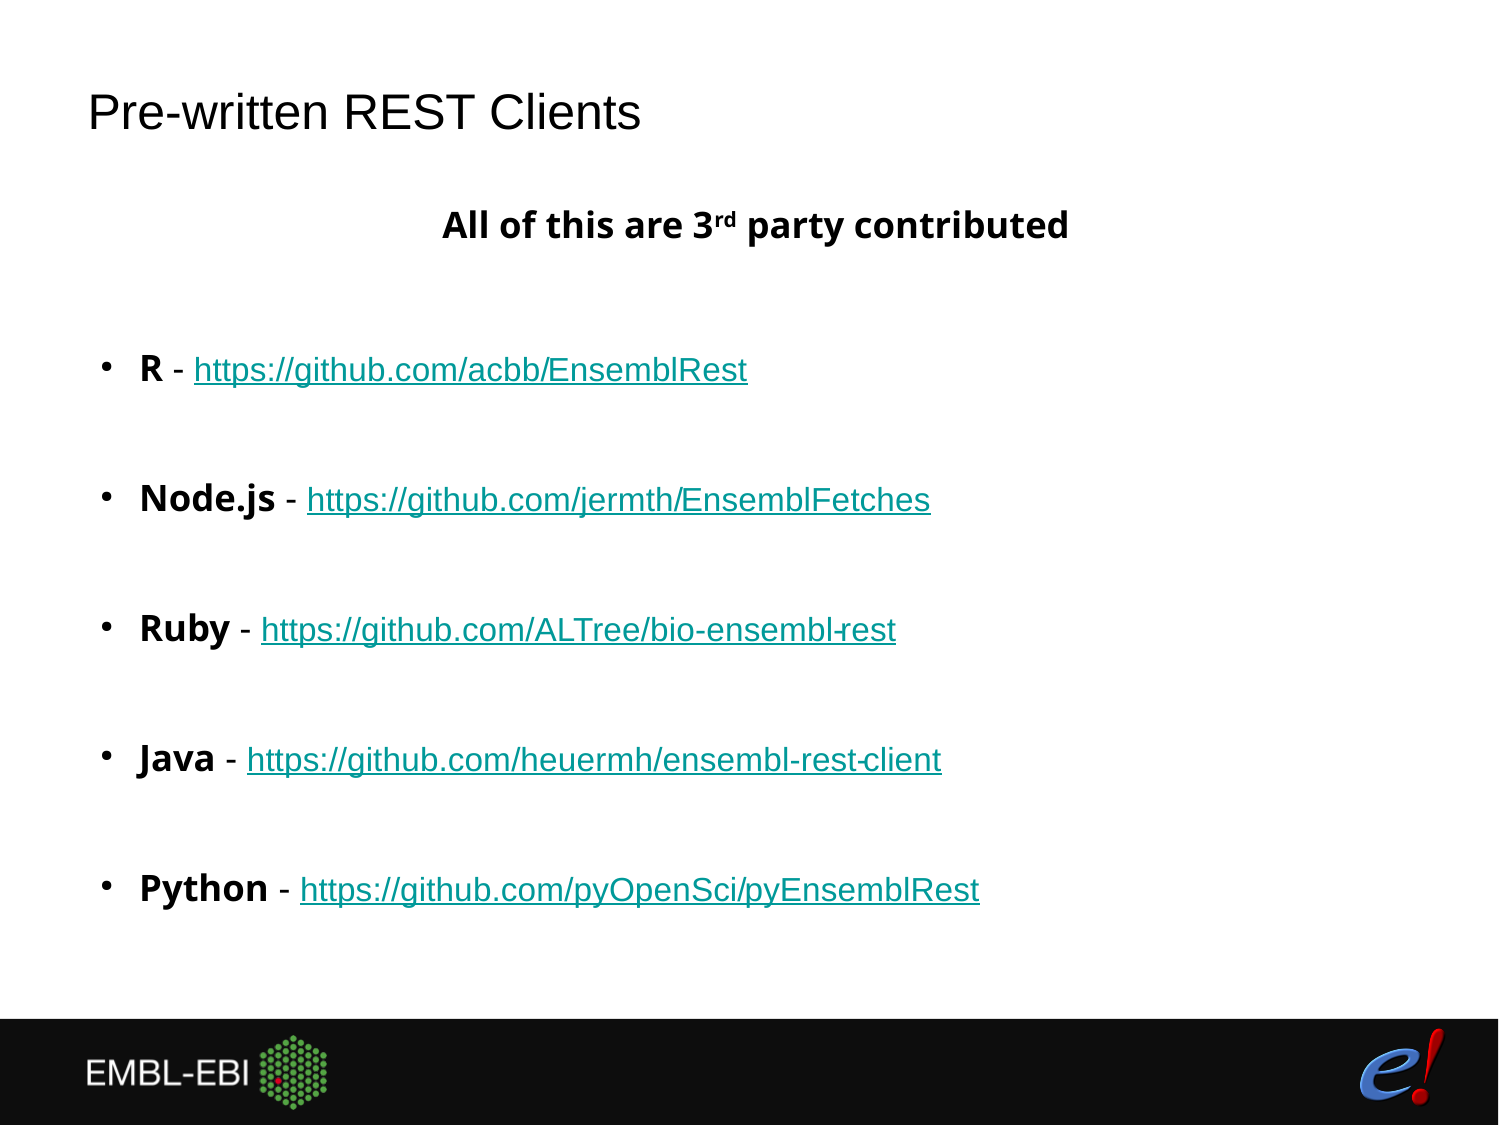

# Pre-written REST Clients
All of this are 3rd party contributed
R - https://github.com/acbb/EnsemblRest
Node.js - https://github.com/jermth/EnsemblFetches
Ruby - https://github.com/ALTree/bio-ensembl-rest
Java - https://github.com/heuermh/ensembl-rest-client
Python - https://github.com/pyOpenSci/pyEnsemblRest